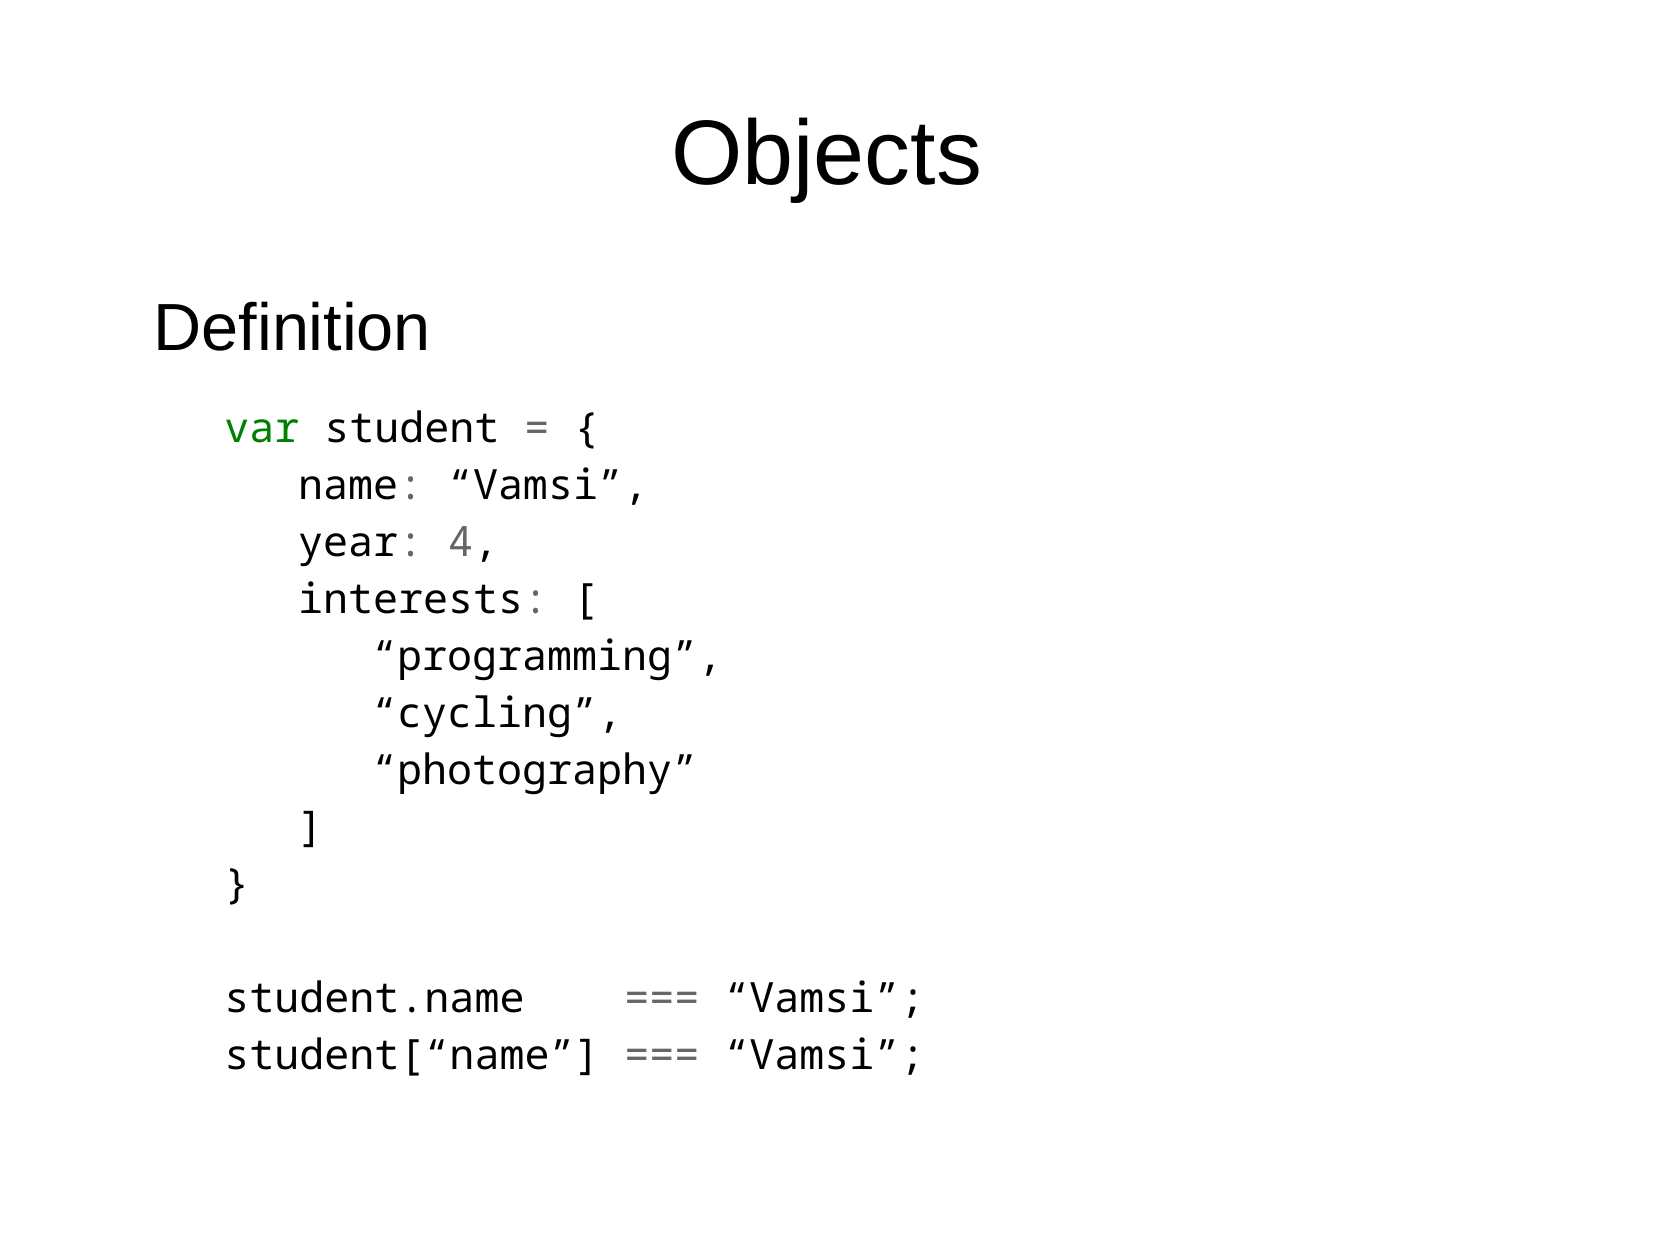

# Objects
Definition
var student = {
	name: “Vamsi”,
	year: 4,
	interests: [
		“programming”,
		“cycling”,
		“photography”
	]
}
student.name === “Vamsi”;
student[“name”] === “Vamsi”;